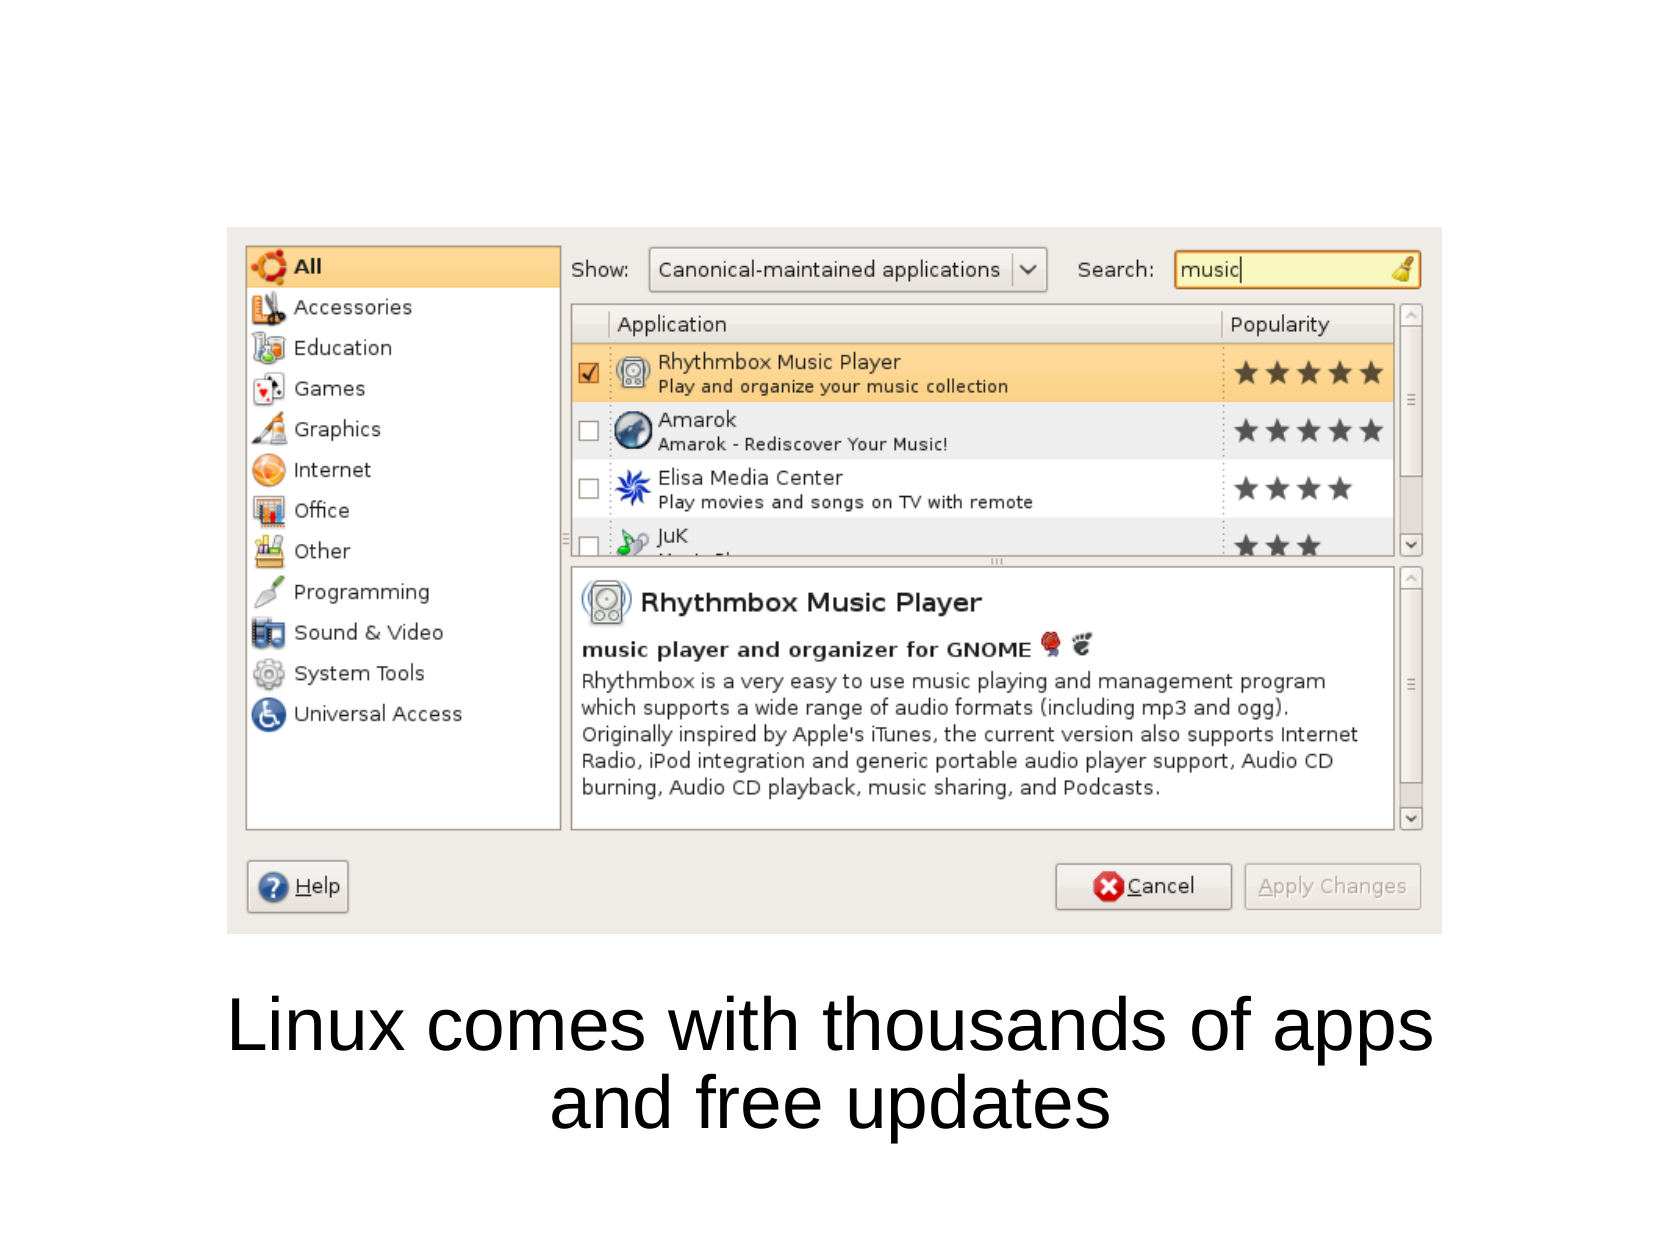

# Linux comes with thousands of apps and free updates